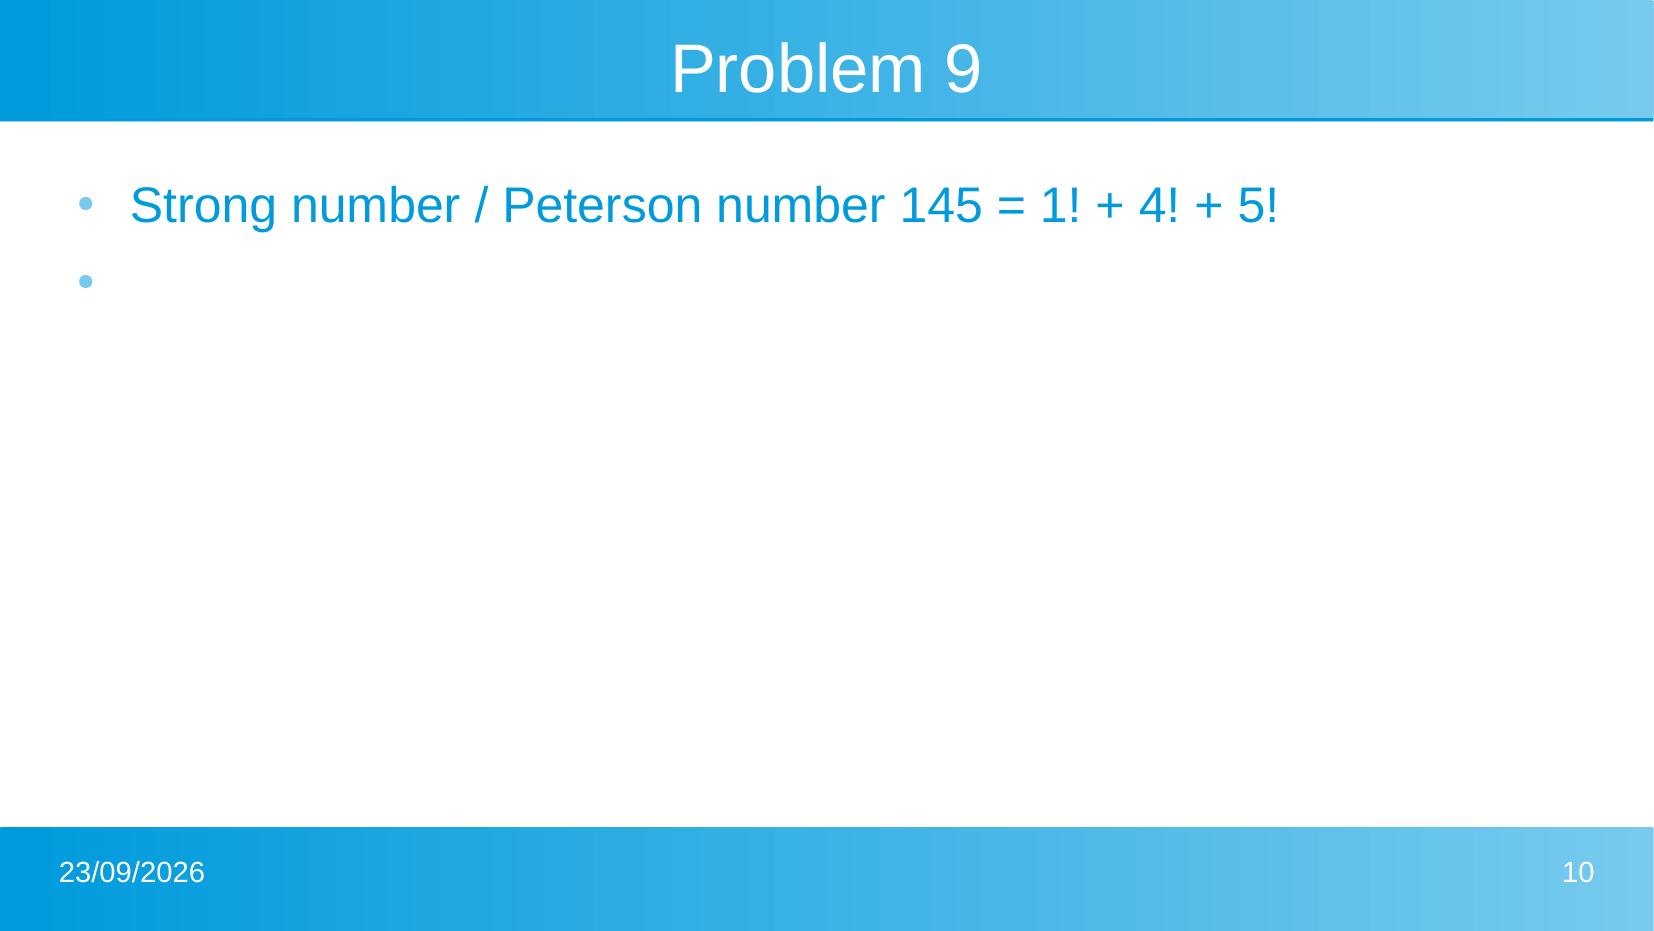

# Problem 9
Strong number / Peterson number 145 = 1! + 4! + 5!
10